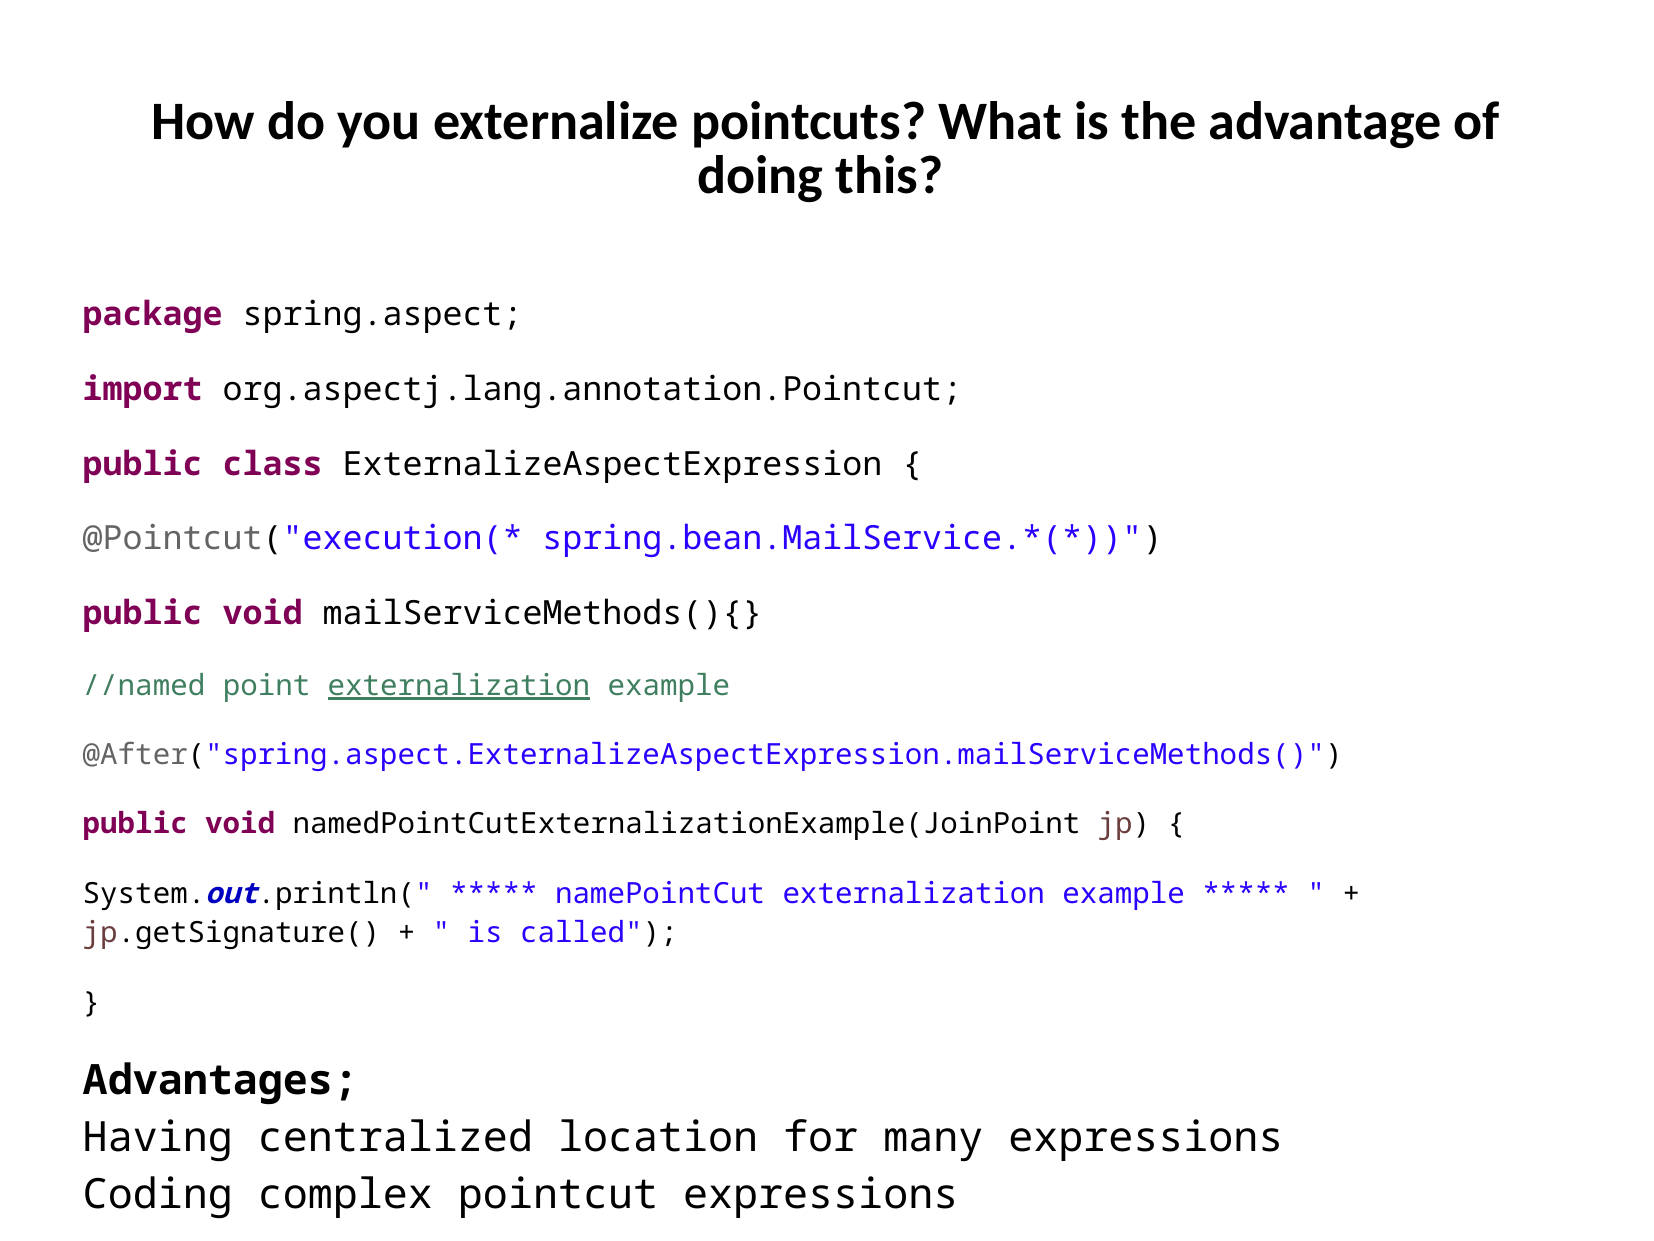

# How do you externalize pointcuts? What is the advantage of doing this?
package spring.aspect;
import org.aspectj.lang.annotation.Pointcut;
public class ExternalizeAspectExpression {
@Pointcut("execution(* spring.bean.MailService.*(*))")
public void mailServiceMethods(){}
//named point externalization example
@After("spring.aspect.ExternalizeAspectExpression.mailServiceMethods()")
public void namedPointCutExternalizationExample(JoinPoint jp) {
System.out.println(" ***** namePointCut externalization example ***** " + jp.getSignature() + " is called");
}
Advantages;
Having centralized location for many expressions
Coding complex pointcut expressions